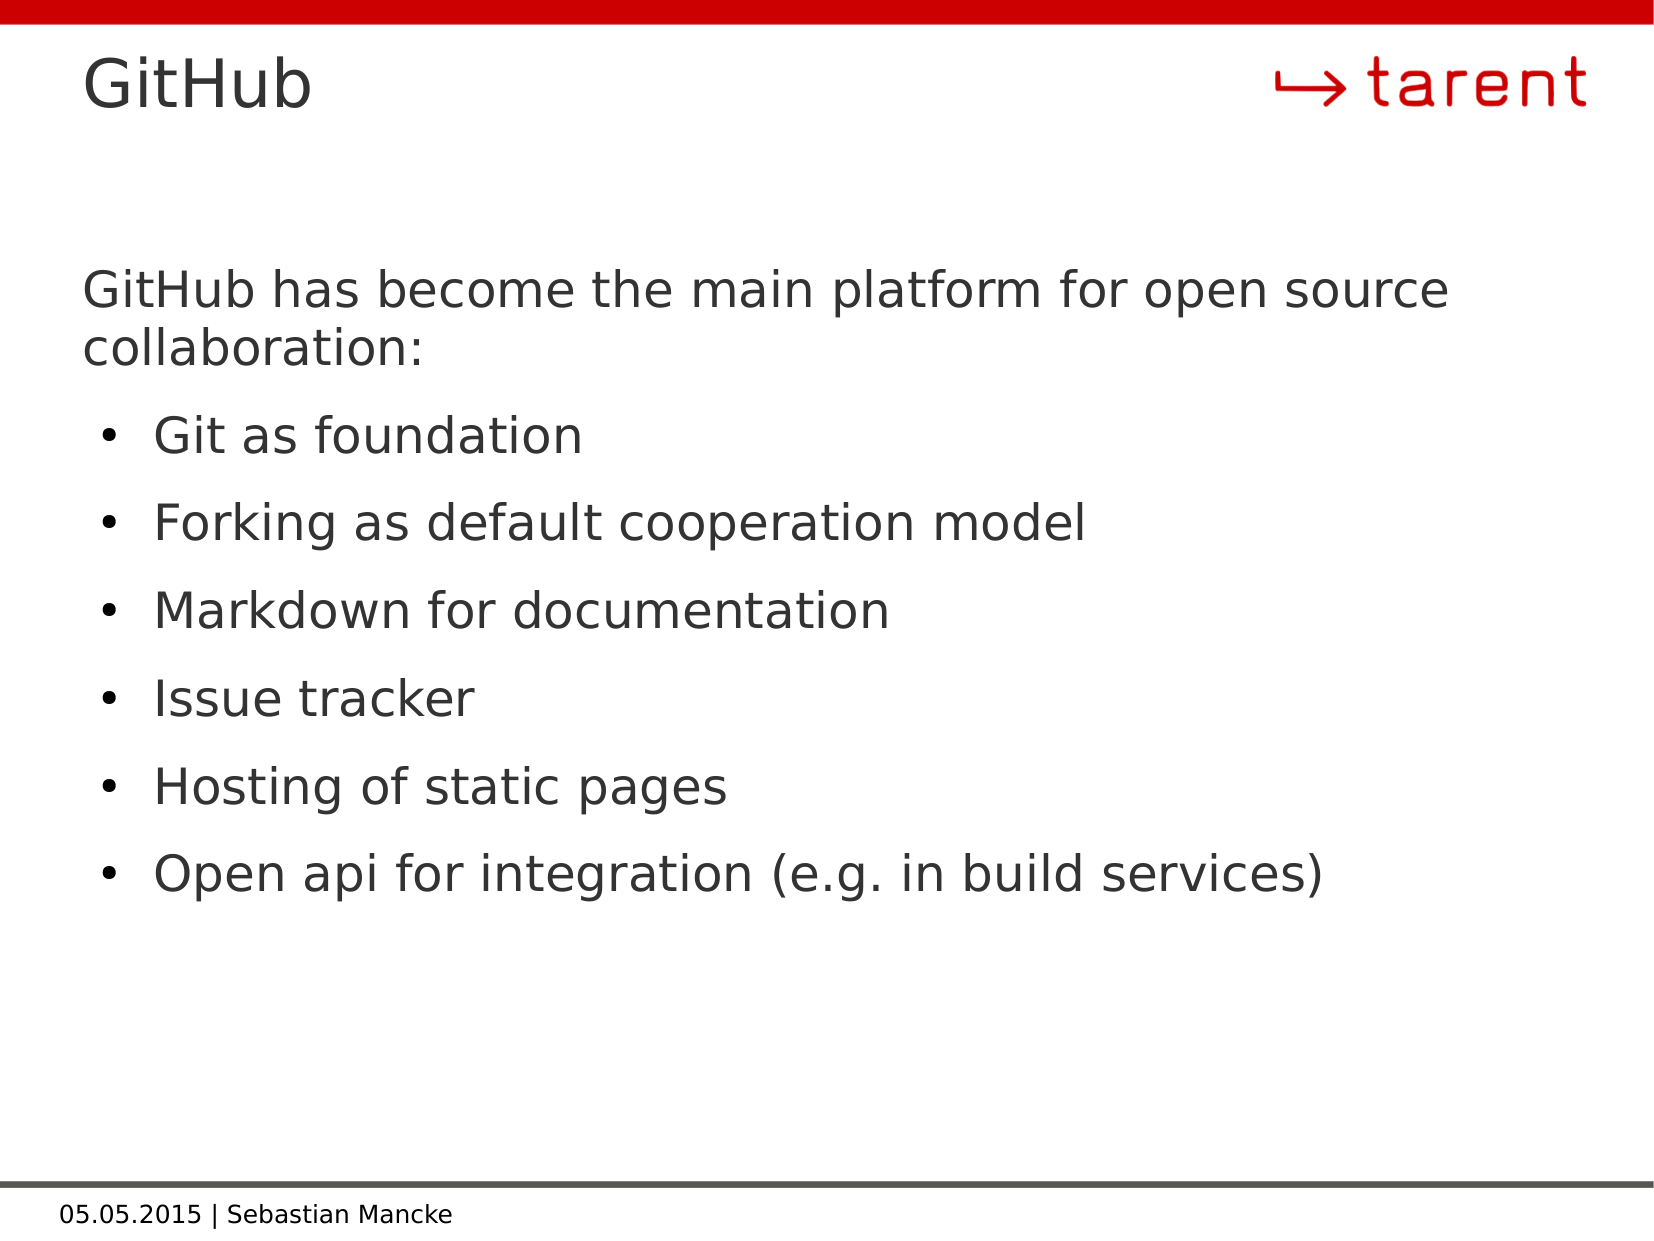

# GitHub
GitHub has become the main platform for open source collaboration:
Git as foundation
Forking as default cooperation model
Markdown for documentation
Issue tracker
Hosting of static pages
Open api for integration (e.g. in build services)